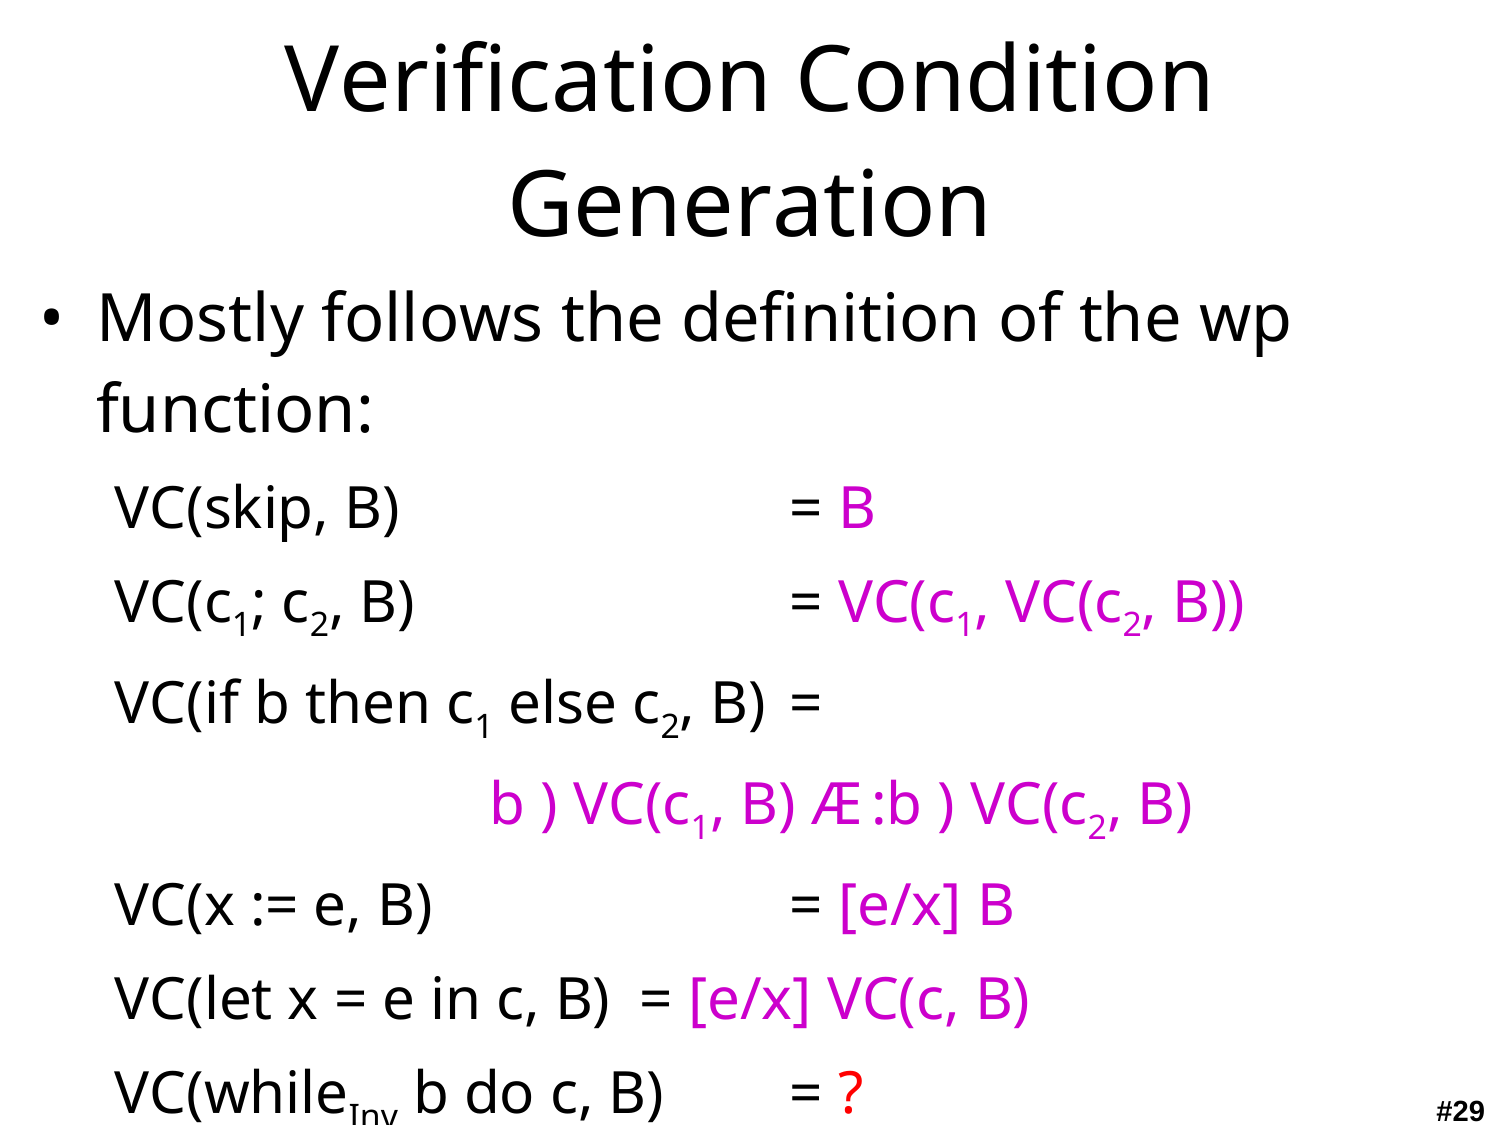

# Verification Condition Generation
Mostly follows the definition of the wp function:
VC(skip, B) 			= B
VC(c1; c2, B) 			= VC(c1, VC(c2, B))
VC(if b then c1 else c2, B)	=
				b ) VC(c1, B) Æ :b ) VC(c2, B)
VC(x := e, B) 			= [e/x] B
VC(let x = e in c, B) 	= [e/x] VC(c, B)
VC(whileInv b do c, B) 	= ?
29